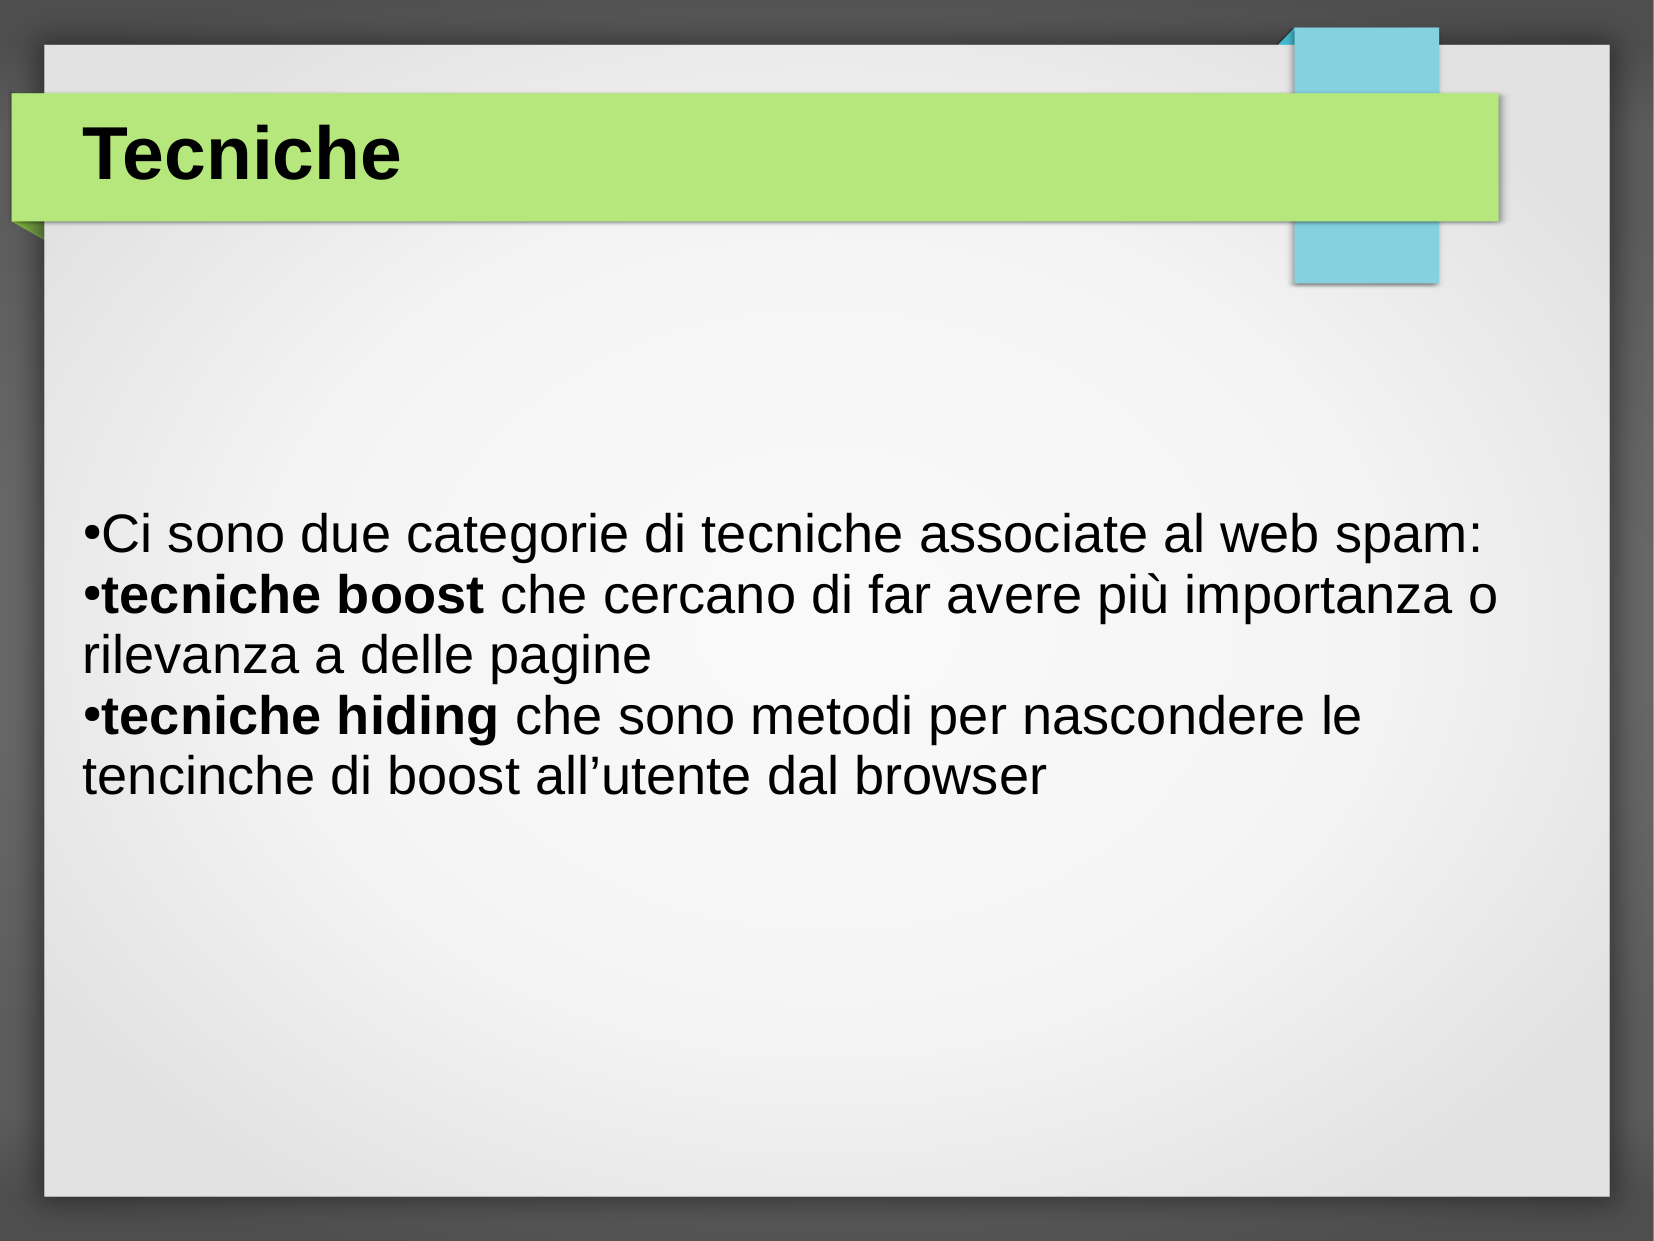

# Tecniche
Ci sono due categorie di tecniche associate al web spam:
tecniche boost che cercano di far avere più importanza o rilevanza a delle pagine
tecniche hiding che sono metodi per nascondere le tencinche di boost all’utente dal browser